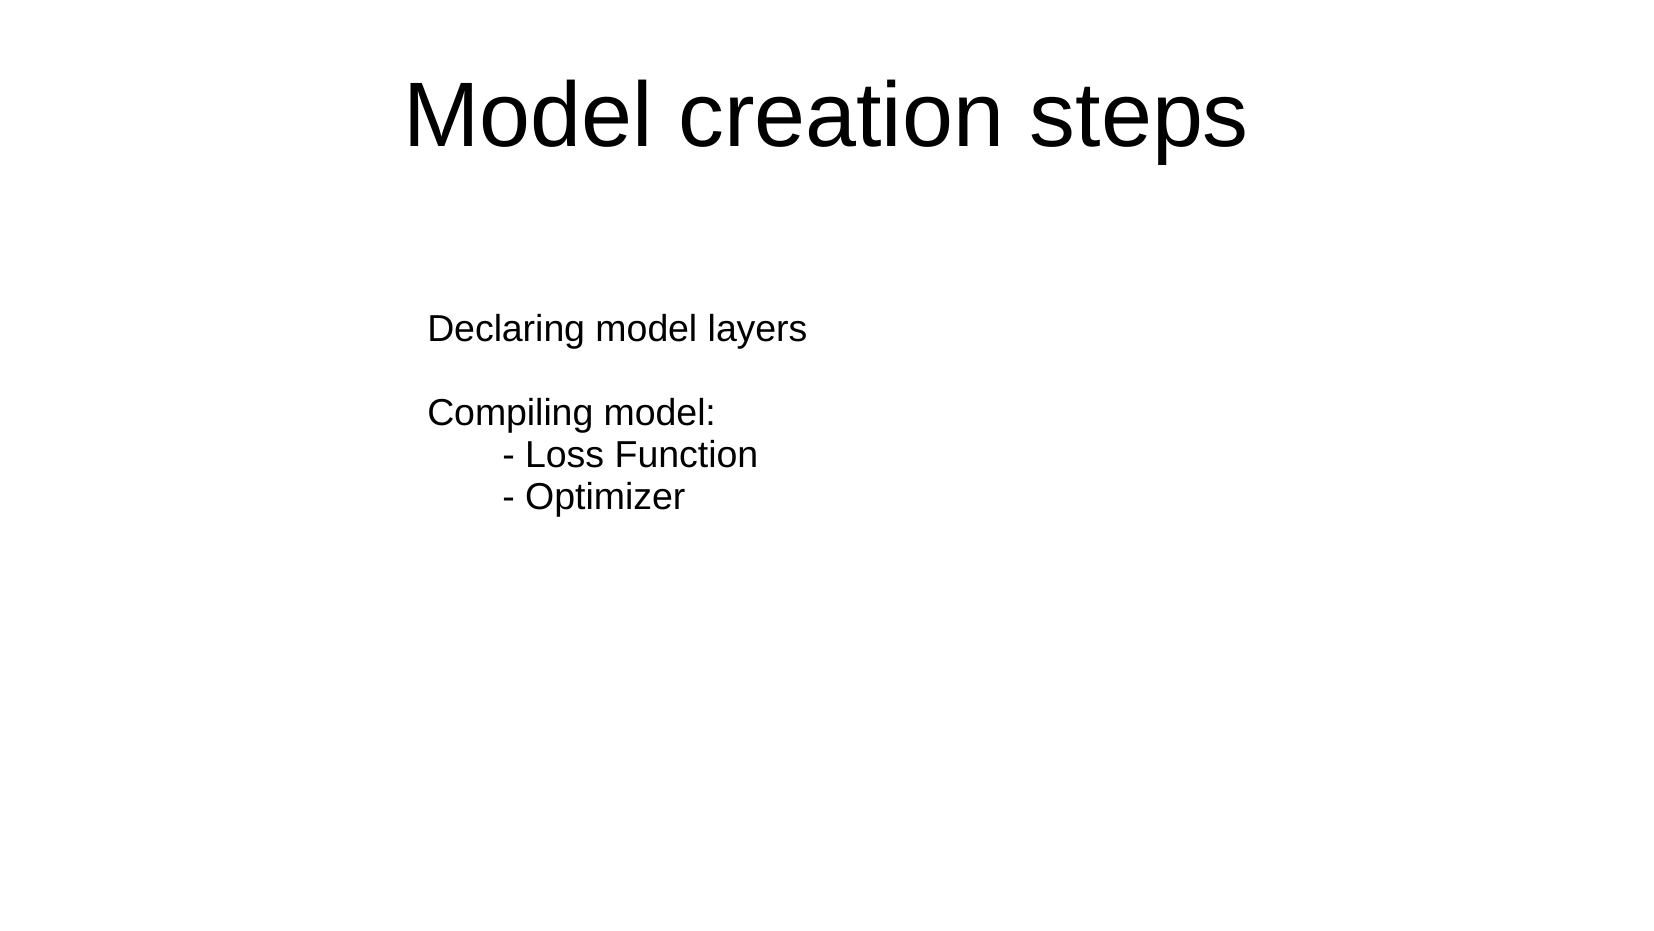

# Model creation steps
Declaring model layers
Compiling model:
	- Loss Function
	- Optimizer